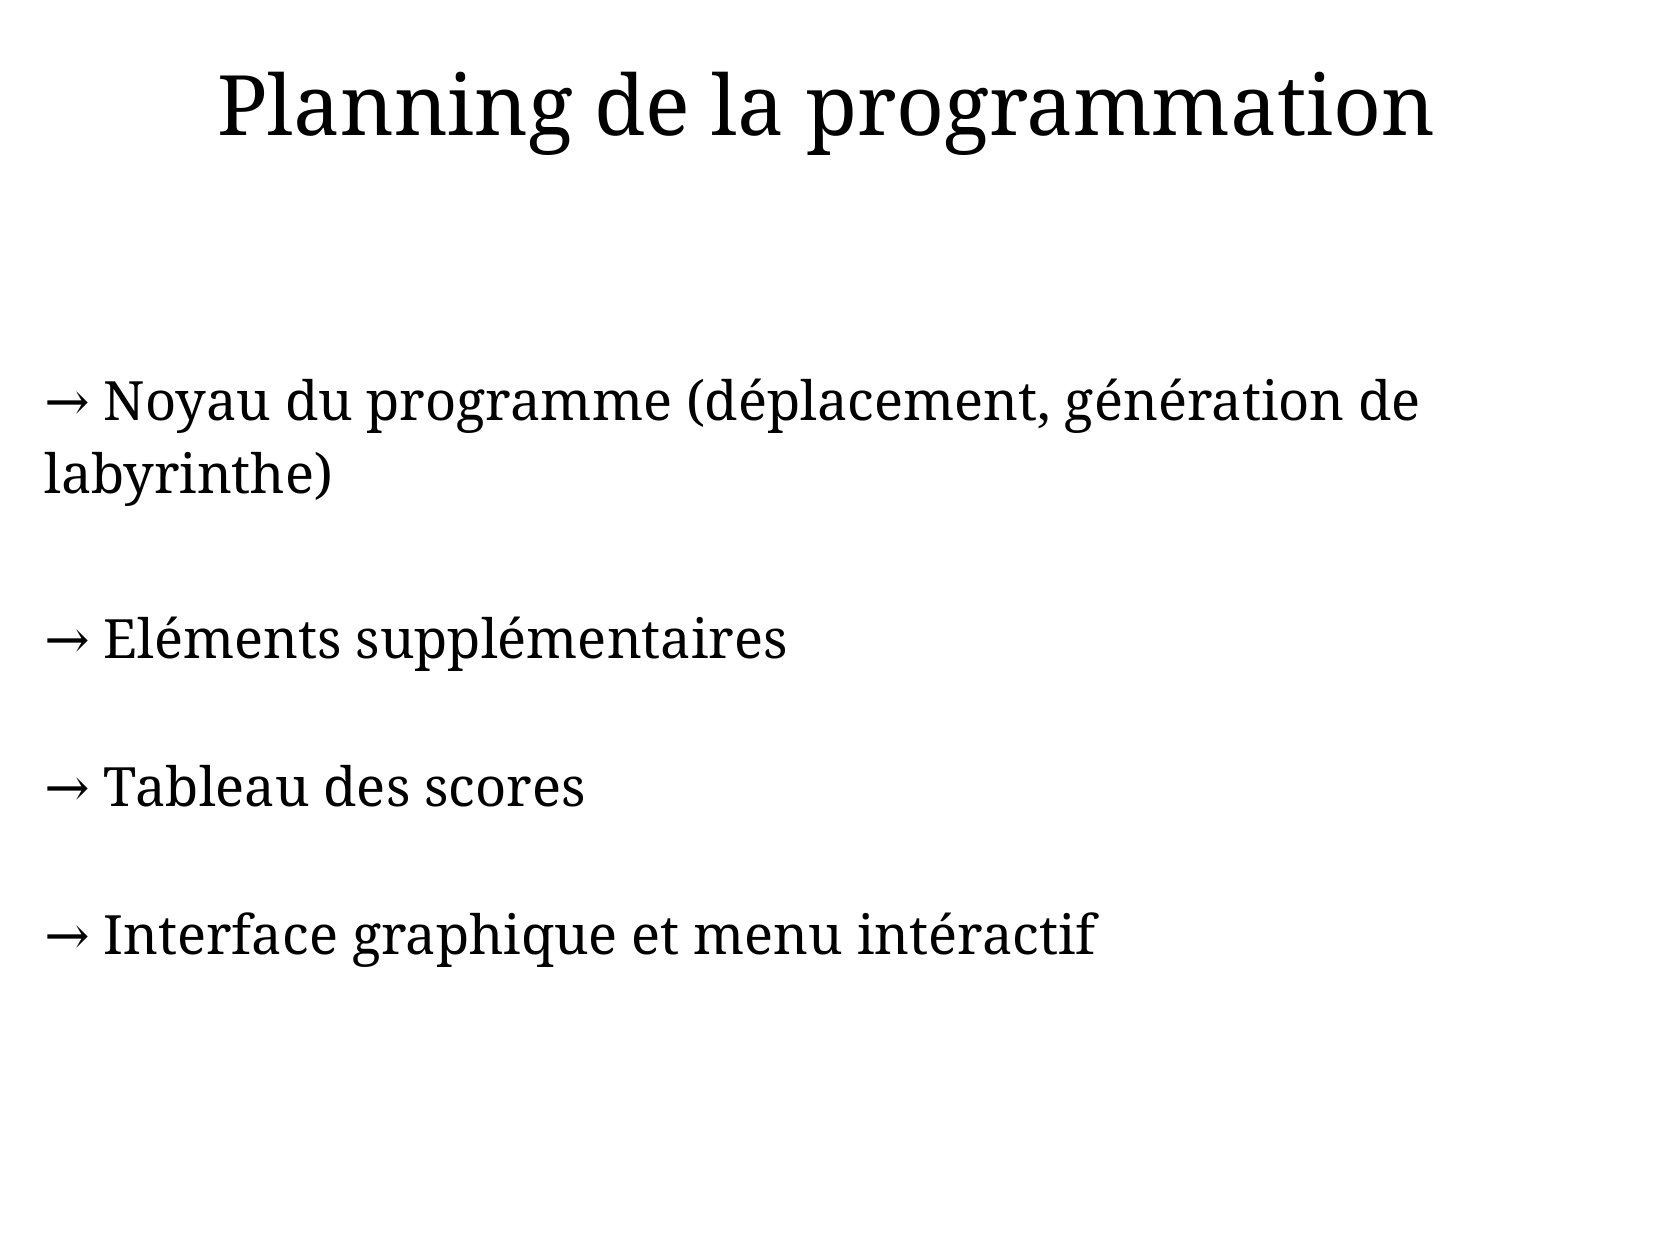

Planning de la programmation
→ Noyau du programme (déplacement, génération de labyrinthe)
→ Eléments supplémentaires
→ Tableau des scores
→ Interface graphique et menu intéractif